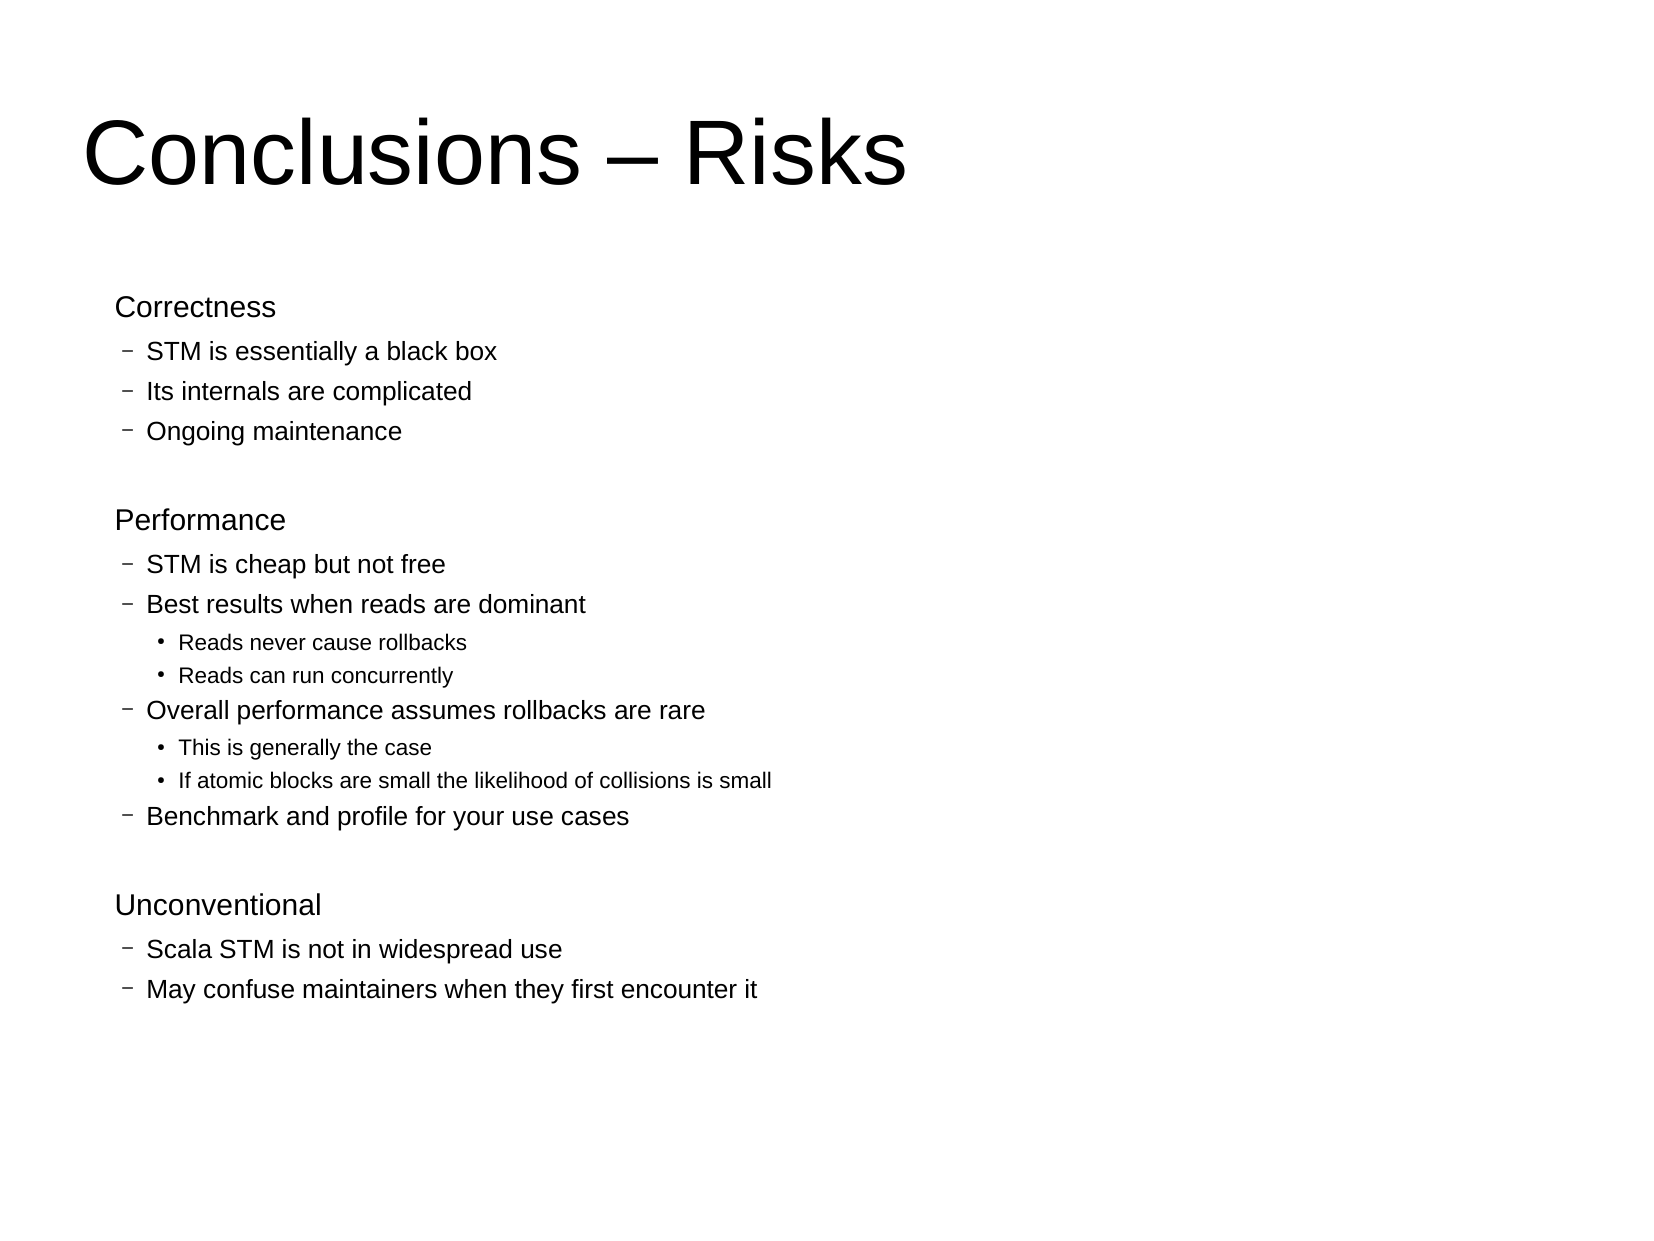

# Conclusions – Risks
Correctness
STM is essentially a black box
Its internals are complicated
Ongoing maintenance
Performance
STM is cheap but not free
Best results when reads are dominant
Reads never cause rollbacks
Reads can run concurrently
Overall performance assumes rollbacks are rare
This is generally the case
If atomic blocks are small the likelihood of collisions is small
Benchmark and profile for your use cases
Unconventional
Scala STM is not in widespread use
May confuse maintainers when they first encounter it